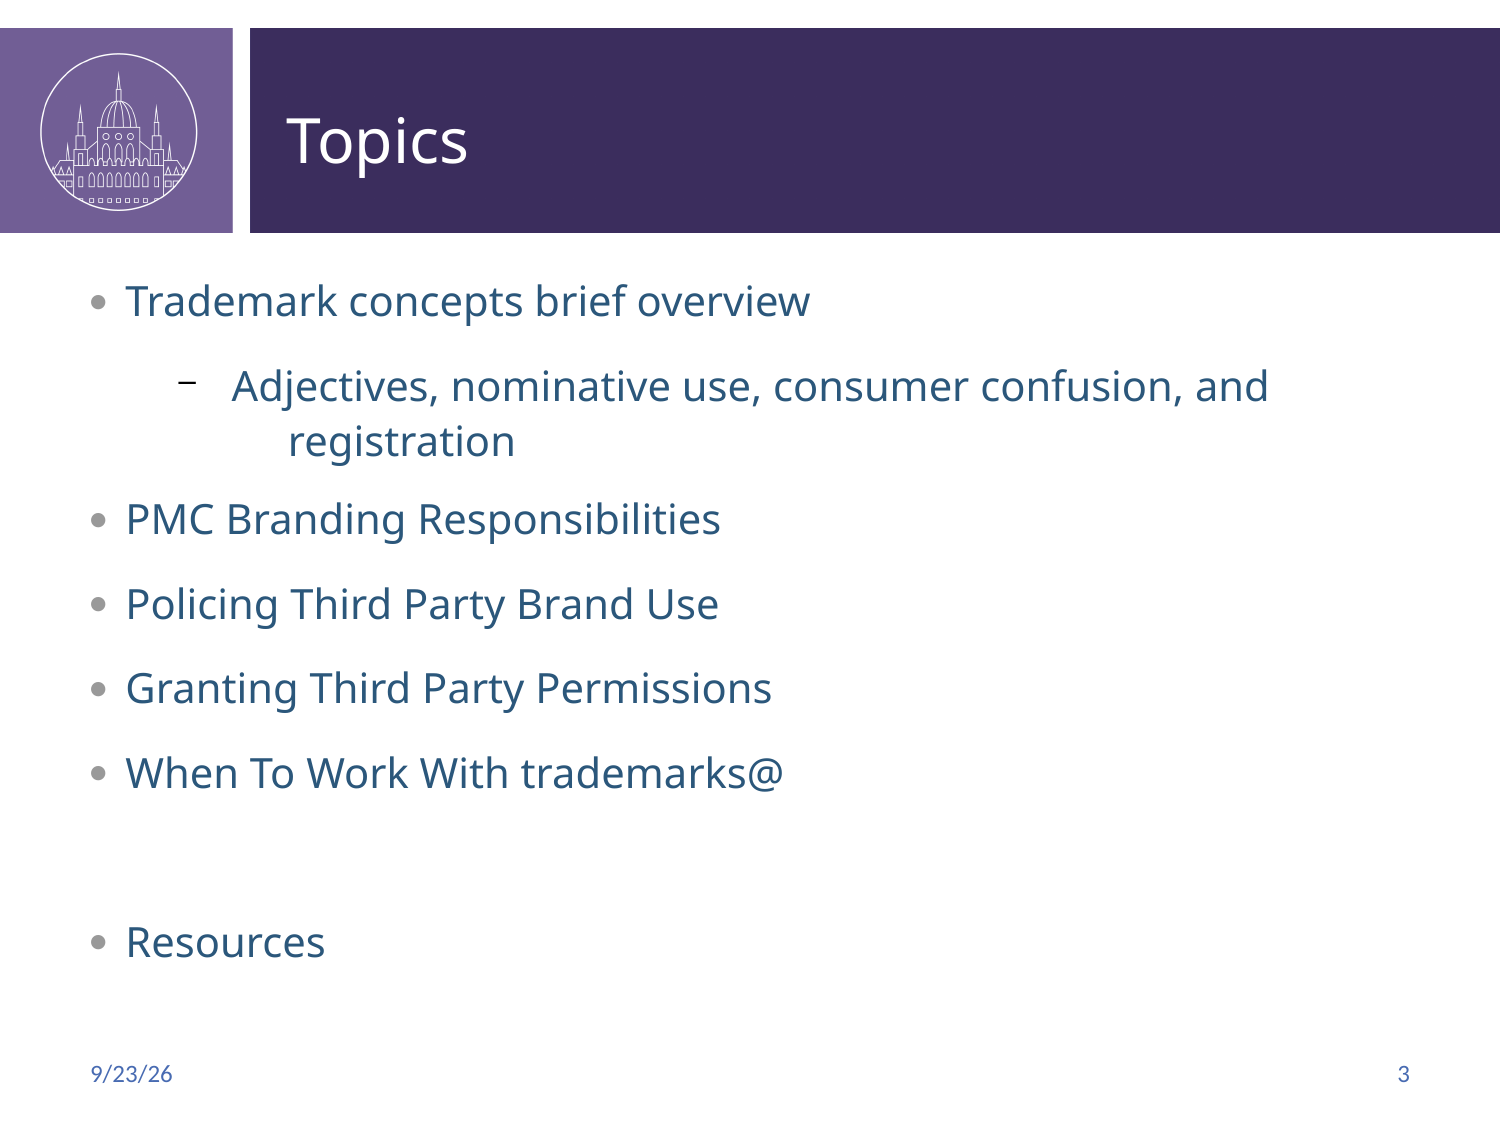

# Topics
Trademark concepts brief overview
Adjectives, nominative use, consumer confusion, and registration
PMC Branding Responsibilities
Policing Third Party Brand Use
Granting Third Party Permissions
When To Work With trademarks@
Resources